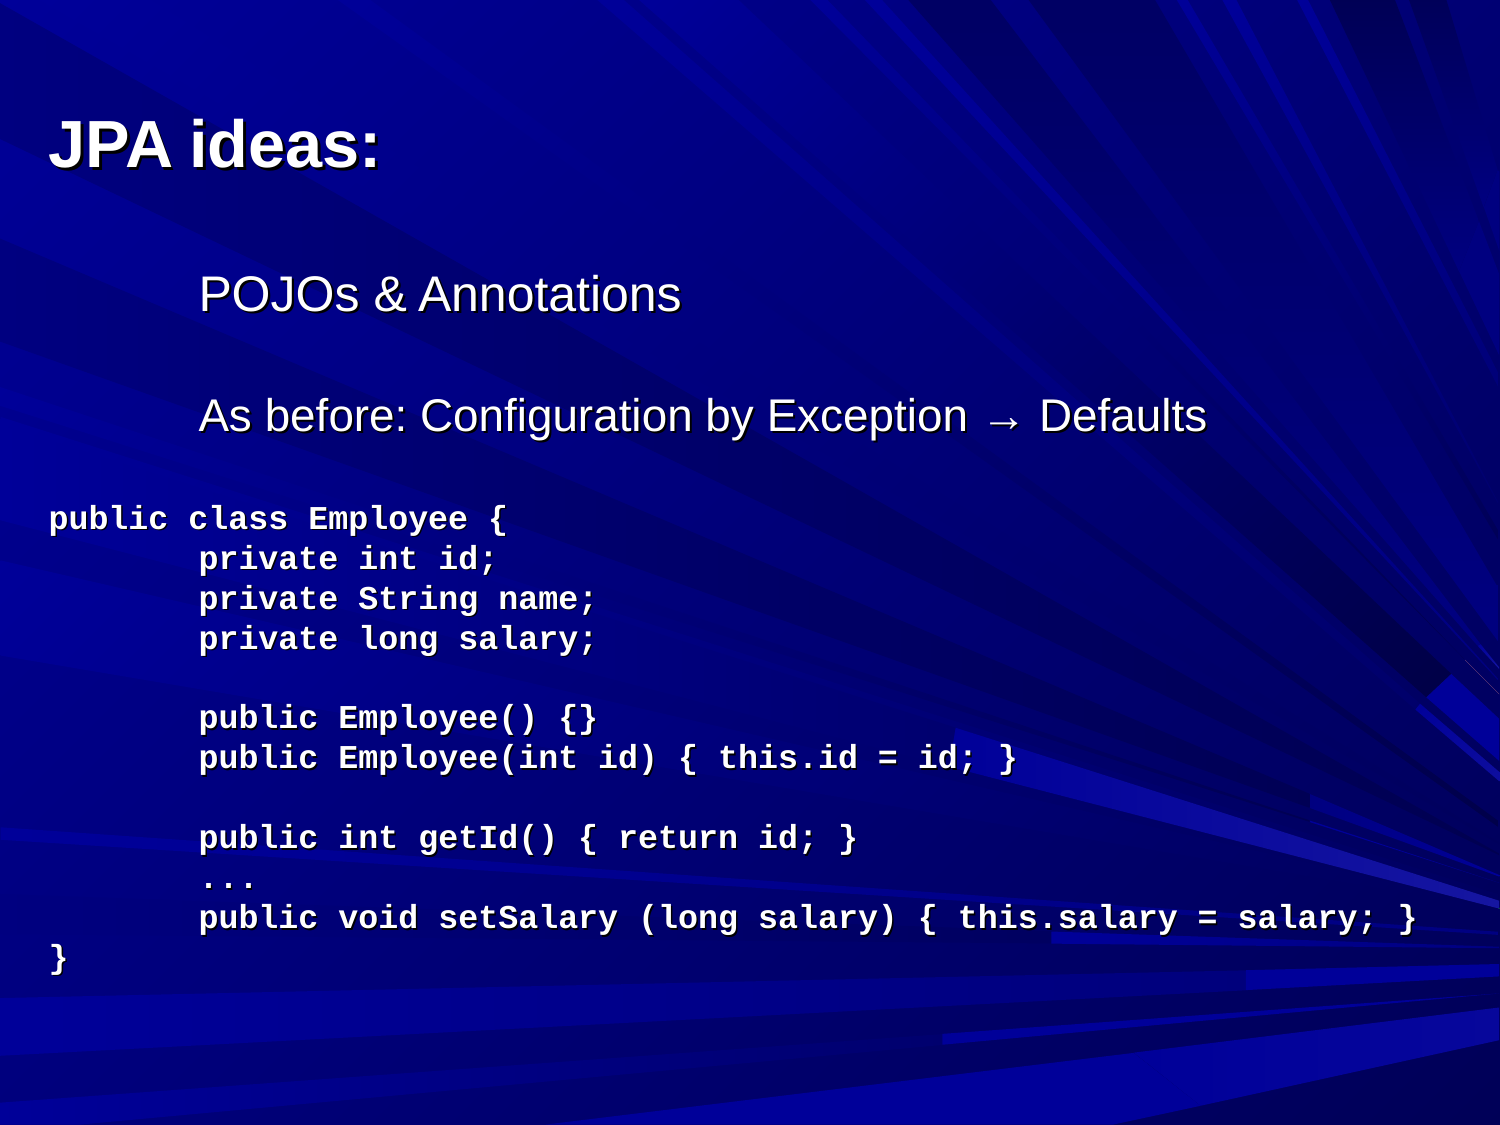

# JPA ideas: POJOs & Annotations As before: Configuration by Exception → Defaults public class Employee { private int id; private String name; private long salary; public Employee() {} public Employee(int id) { this.id = id; } public int getId() { return id; } ... public void setSalary (long salary) { this.salary = salary; } }